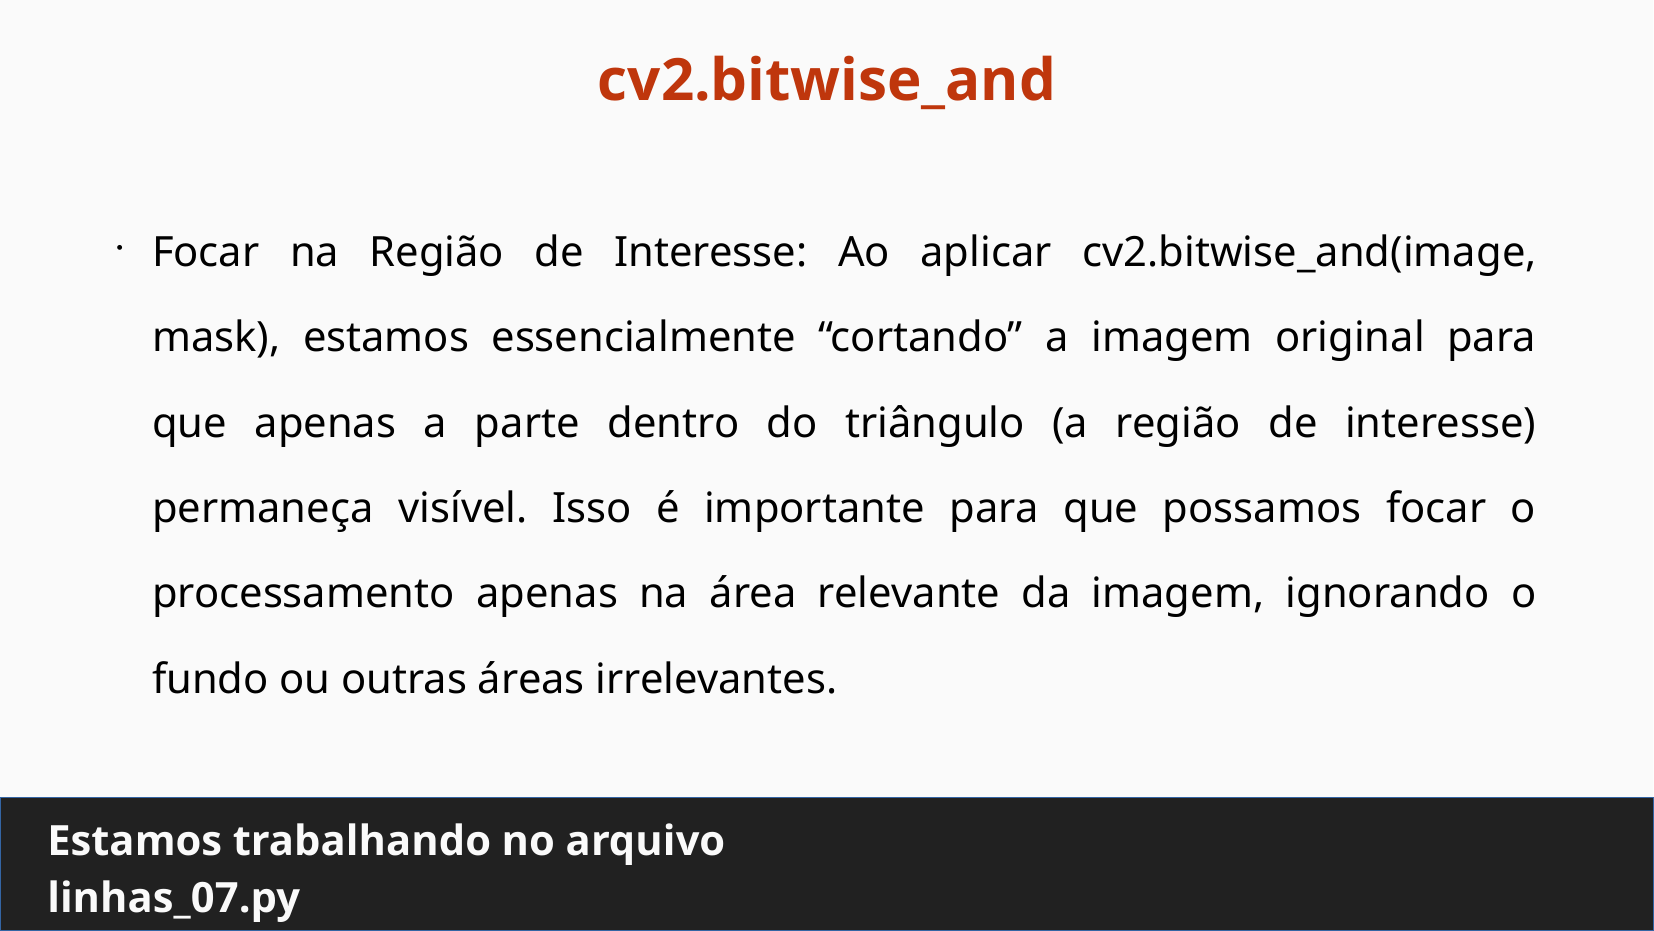

cv2.bitwise_and
Focar na Região de Interesse: Ao aplicar cv2.bitwise_and(image, mask), estamos essencialmente “cortando” a imagem original para que apenas a parte dentro do triângulo (a região de interesse) permaneça visível. Isso é importante para que possamos focar o processamento apenas na área relevante da imagem, ignorando o fundo ou outras áreas irrelevantes.
Essa operação ajuda a reduzir a quantidade de dados processados e torna a detecção de faixas mais eficiente, evitando falsas detecções em áreas da imagem que não são relevantes para o objetivo de identificar as faixas da estrada.
# Estamos trabalhando no arquivo linhas_07.py